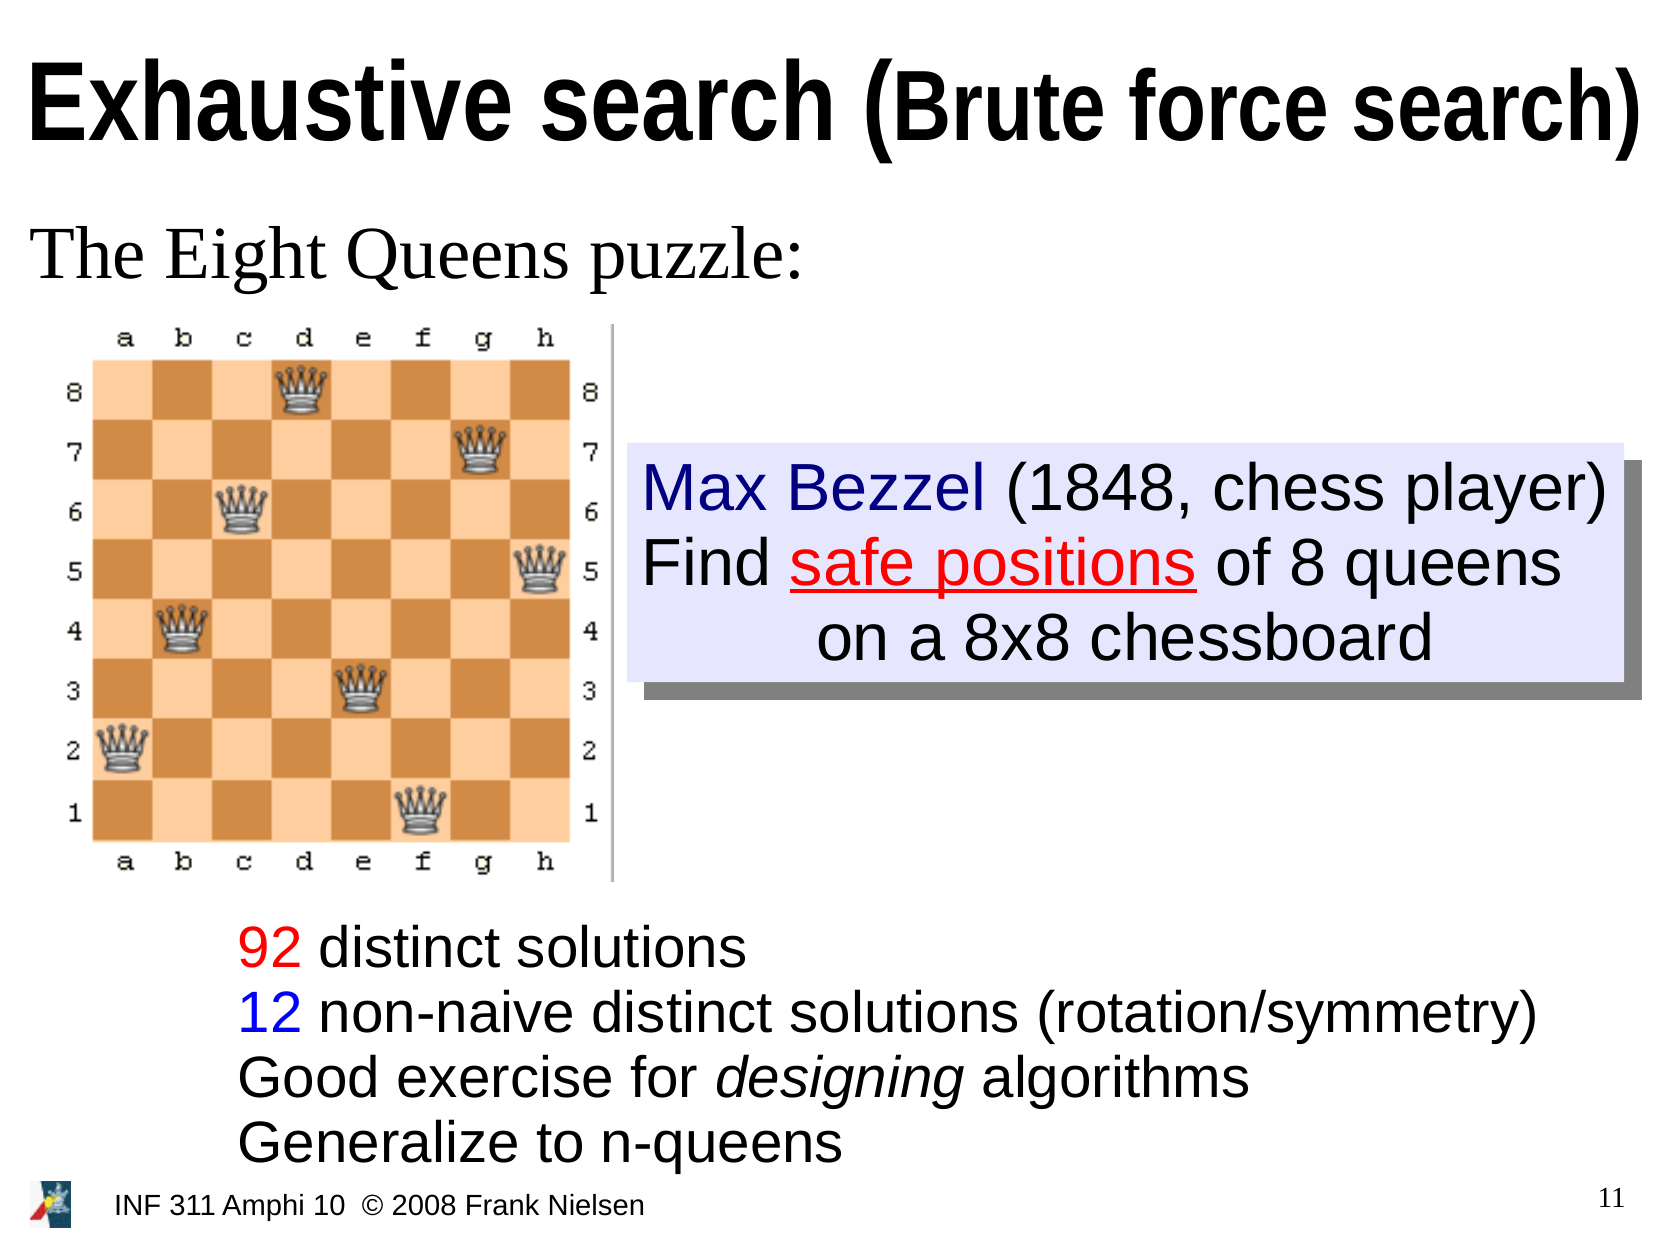

Exhaustive search (Brute force search)
The Eight Queens puzzle:
Max Bezzel (1848, chess player)
Find safe positions of 8 queens
on a 8x8 chessboard
 92 distinct solutions
 12 non-naive distinct solutions (rotation/symmetry)
 Good exercise for designing algorithms
 Generalize to n-queens